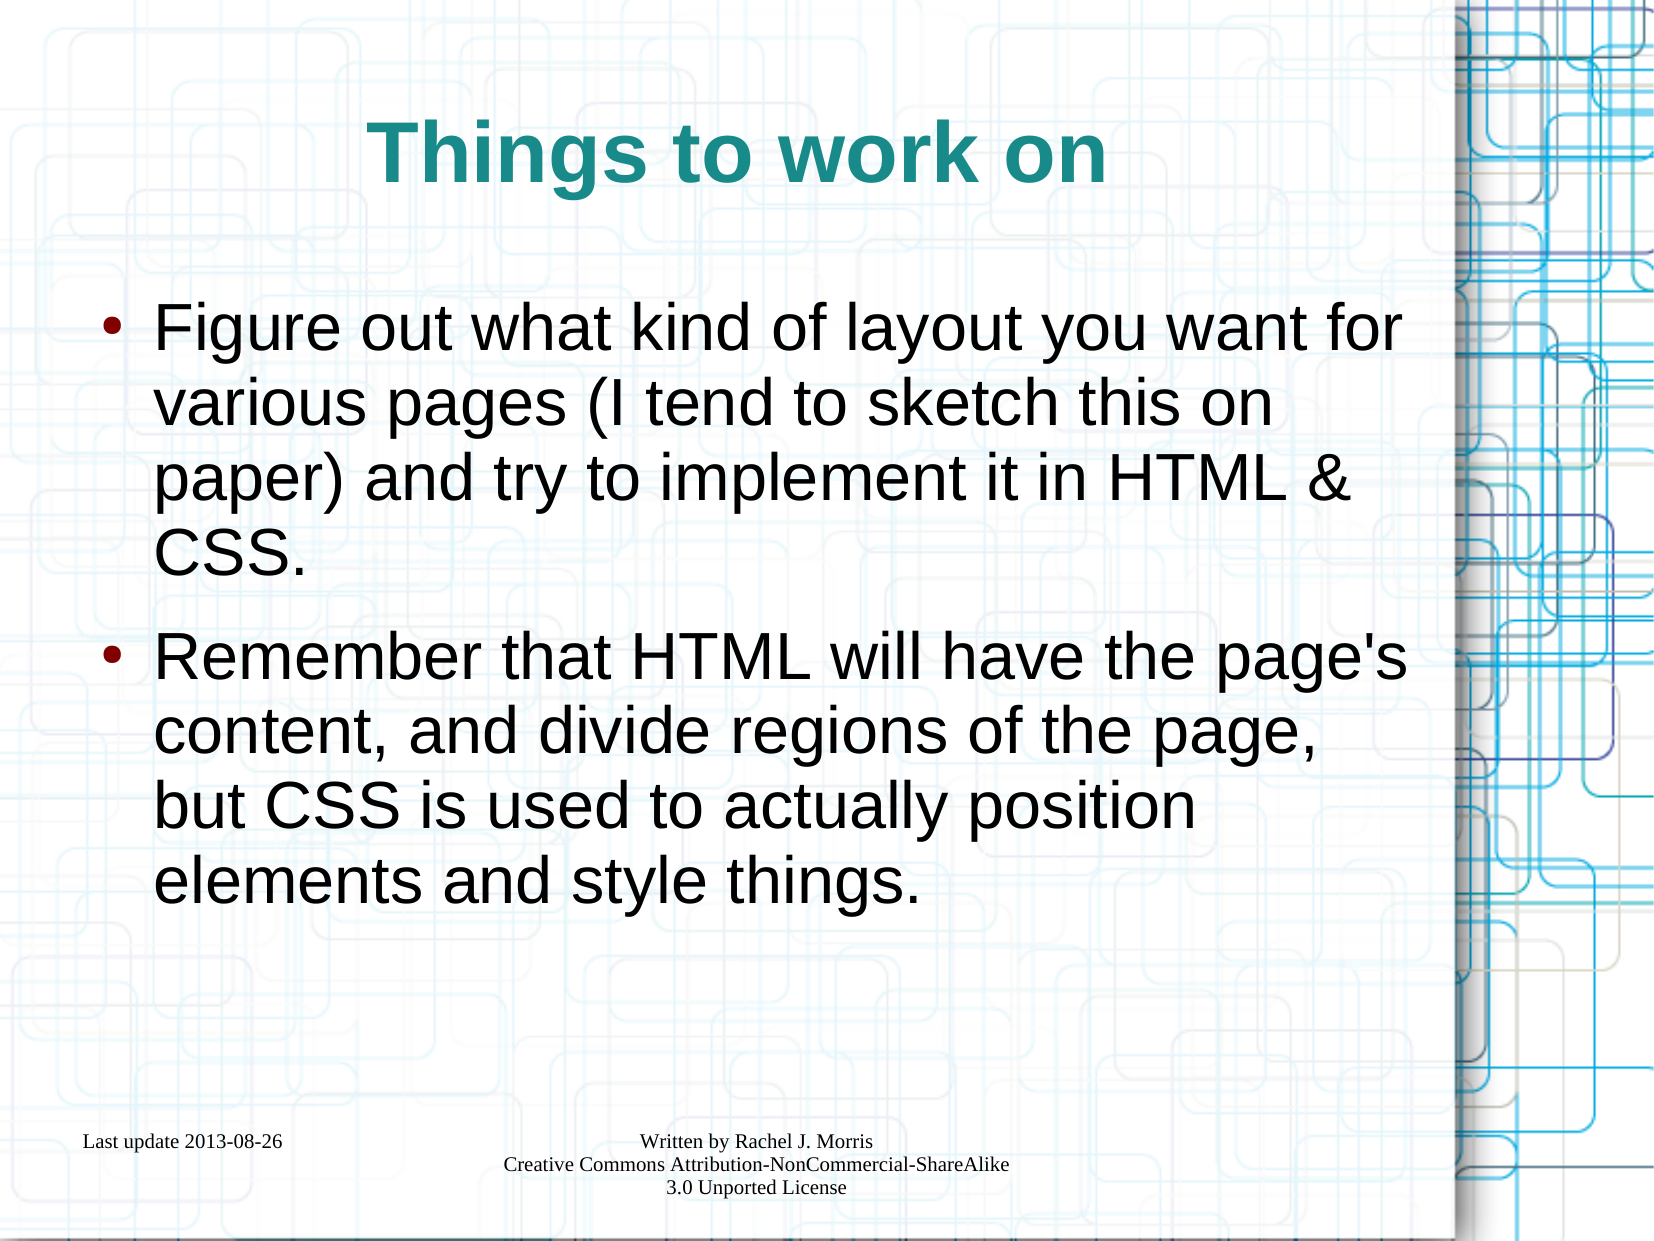

# Things to work on
Figure out what kind of layout you want for various pages (I tend to sketch this on paper) and try to implement it in HTML & CSS.
Remember that HTML will have the page's content, and divide regions of the page, but CSS is used to actually position elements and style things.